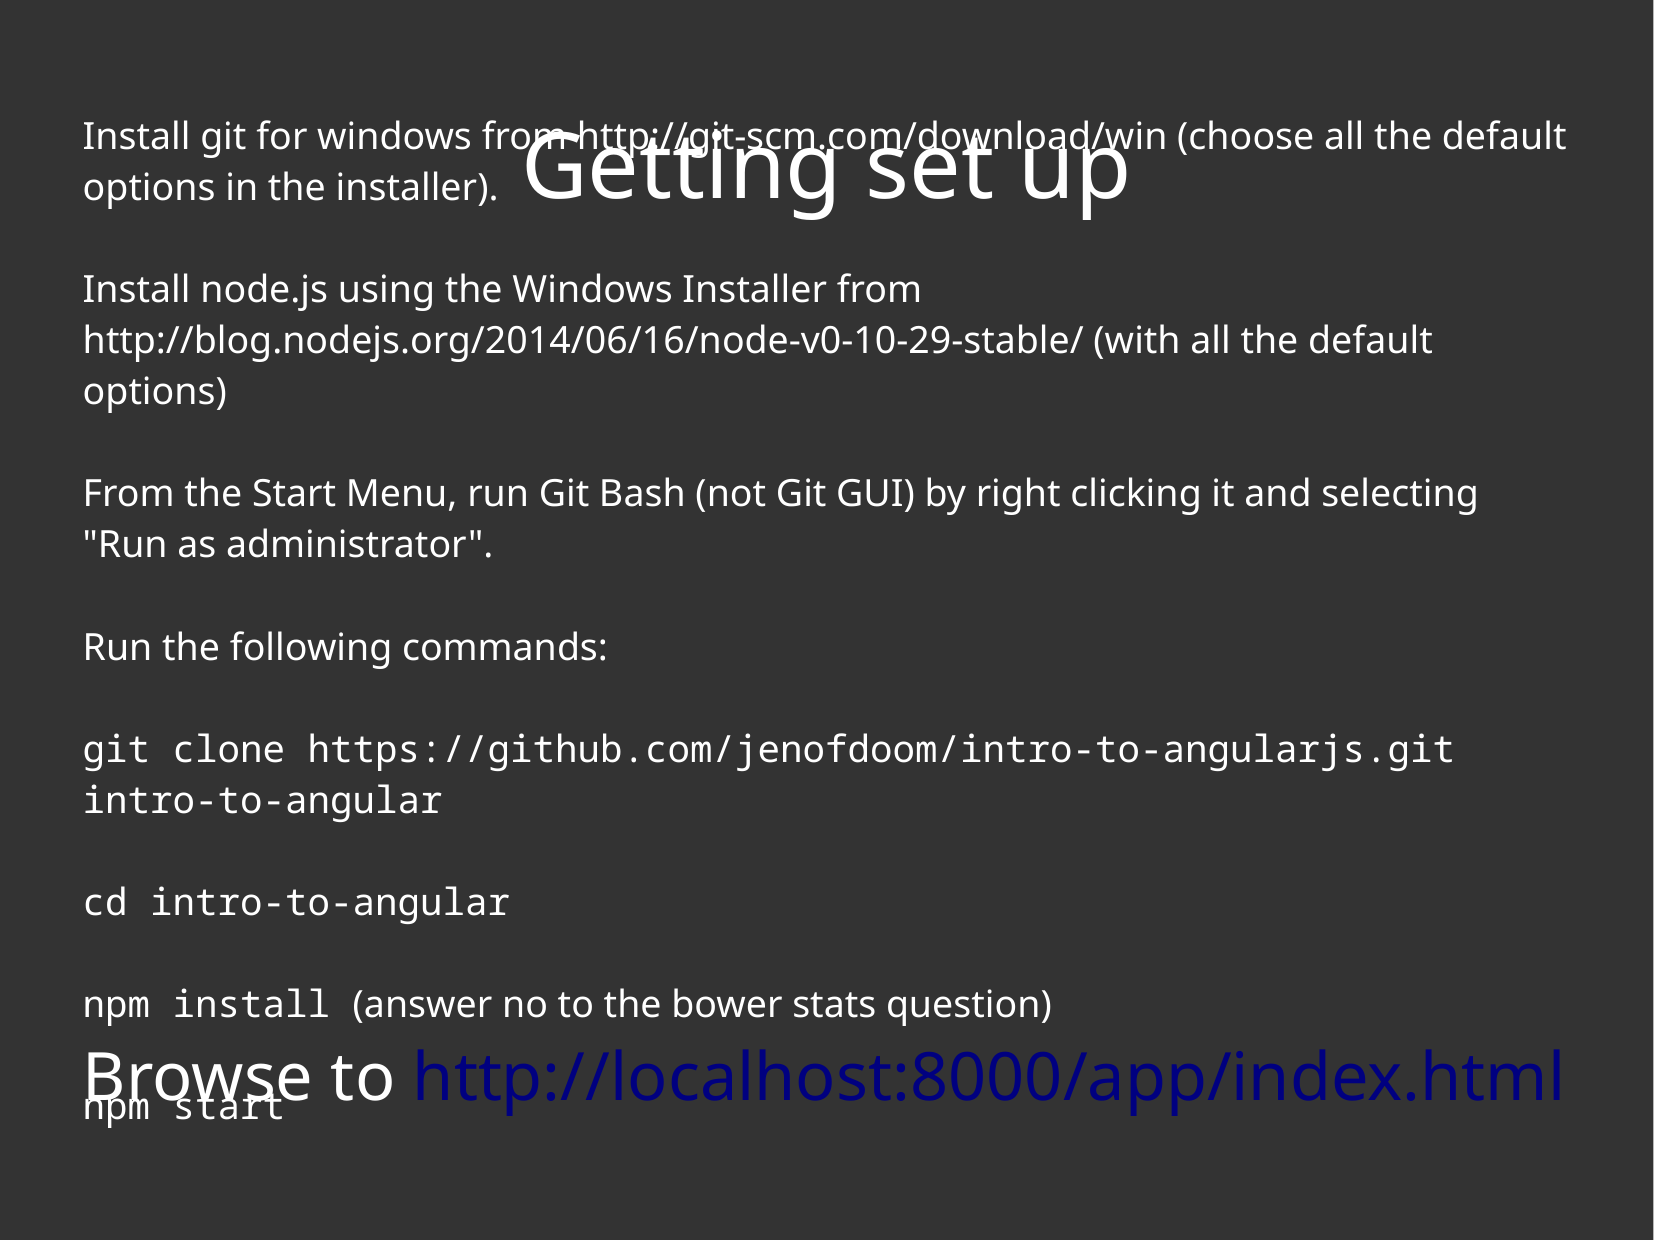

# Getting set up
Install git for windows from http://git-scm.com/download/win (choose all the default options in the installer).
Install node.js using the Windows Installer from http://blog.nodejs.org/2014/06/16/node-v0-10-29-stable/ (with all the default options)
From the Start Menu, run Git Bash (not Git GUI) by right clicking it and selecting "Run as administrator".
Run the following commands:
git clone https://github.com/jenofdoom/intro-to-angularjs.git intro-to-angular
cd intro-to-angular
npm install (answer no to the bower stats question)
npm start
Browse to http://localhost:8000/app/index.html